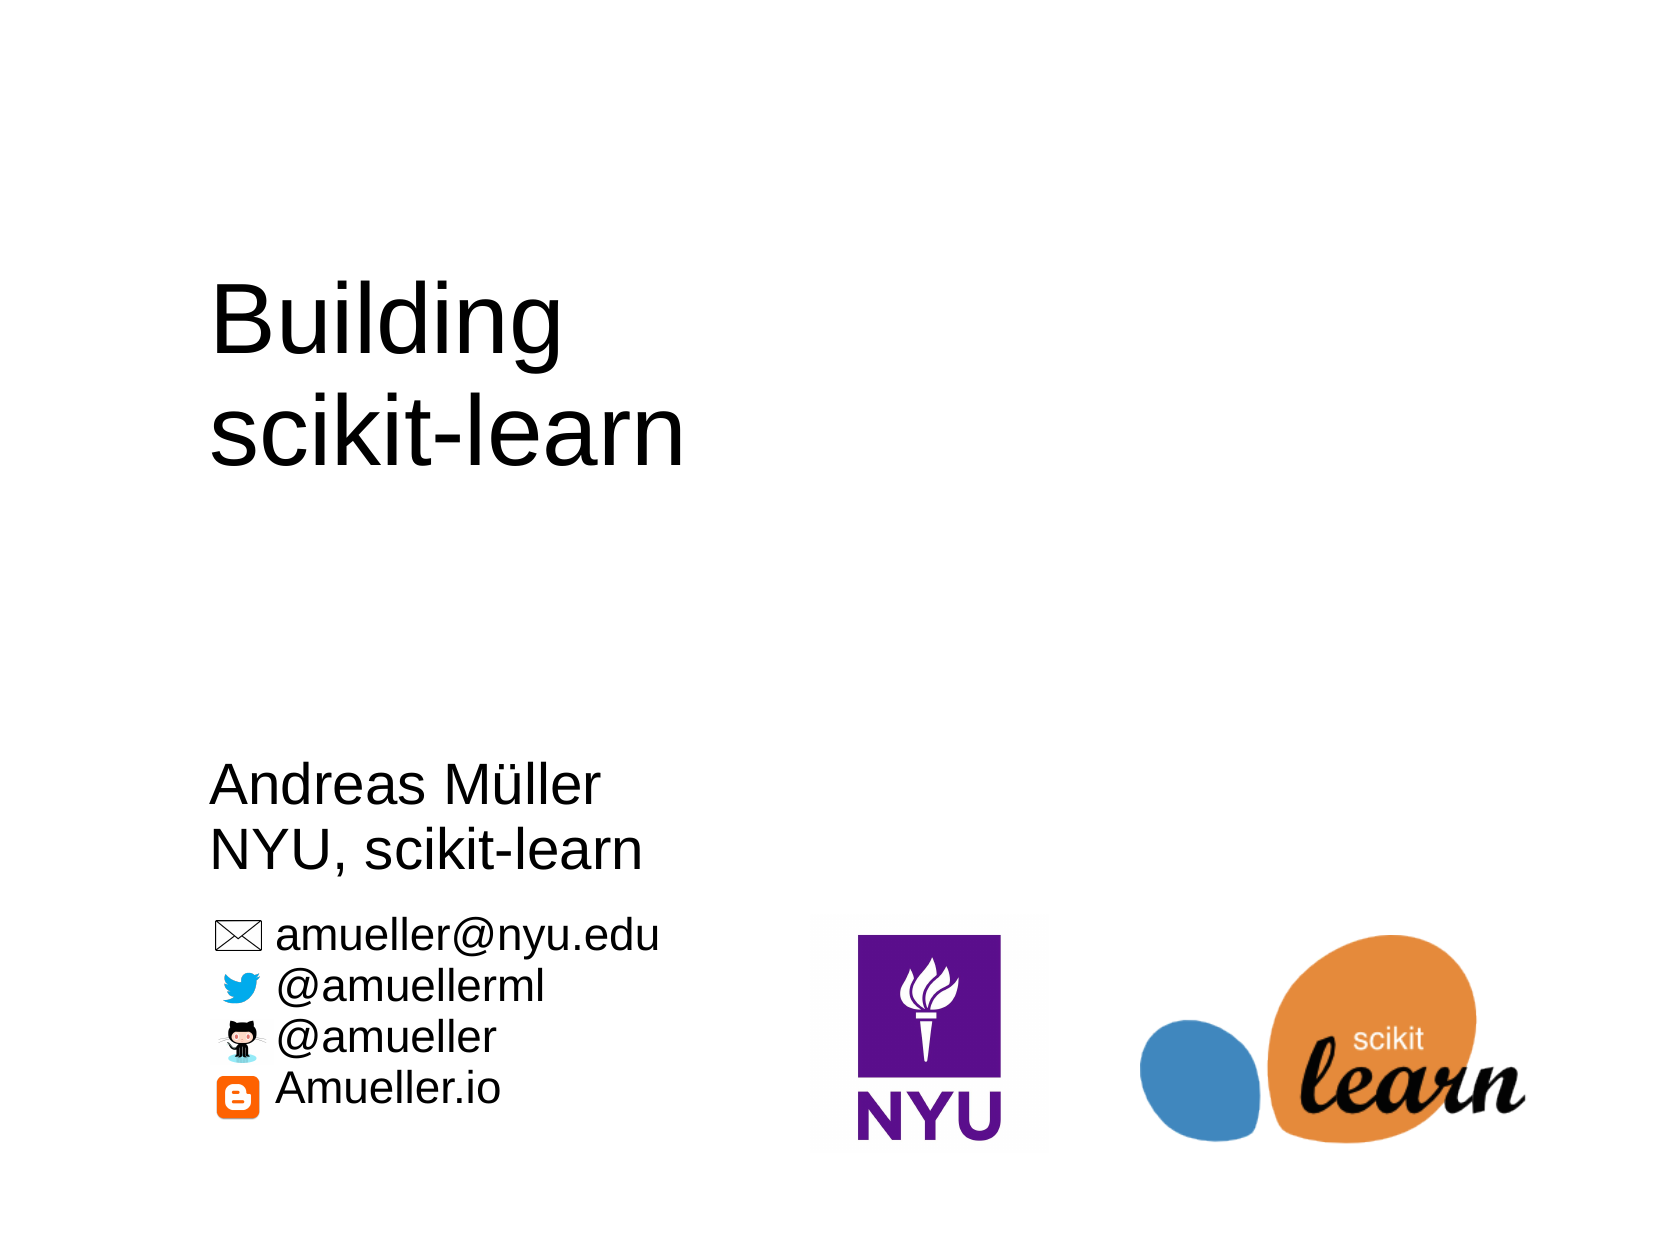

Building
scikit-learn
amueller@nyu.edu
@amuellerml
@amueller
Amueller.io
Andreas Müller
NYU, scikit-learn